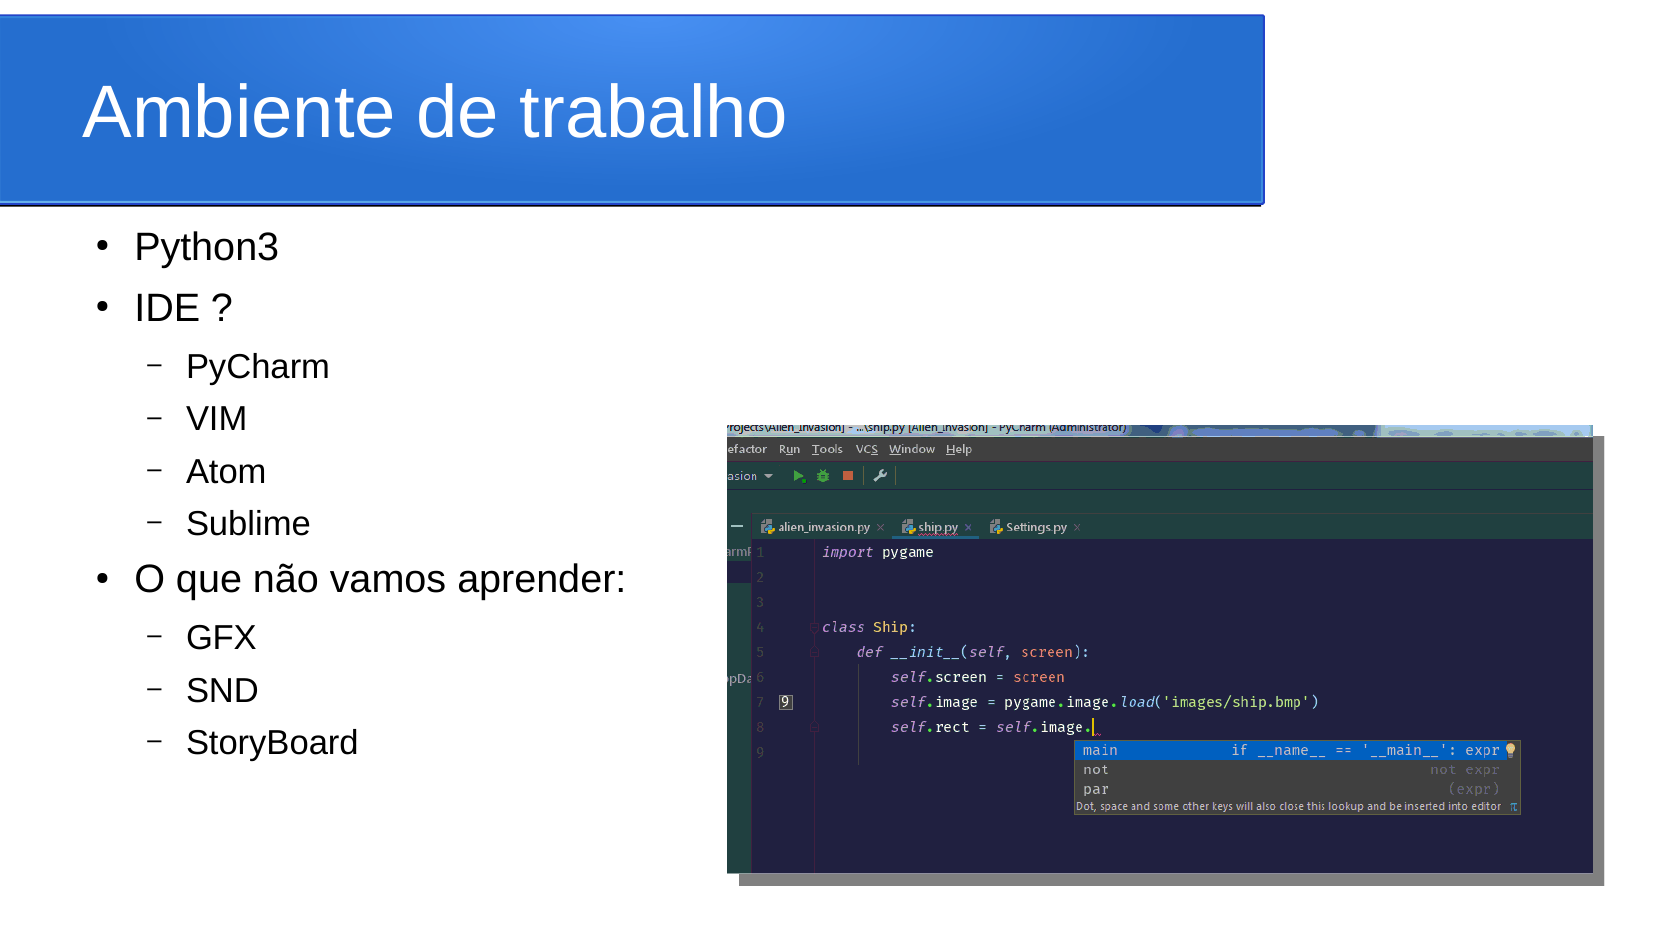

# Ambiente de trabalho
Python3
IDE ?
PyCharm
VIM
Atom
Sublime
O que não vamos aprender:
GFX
SND
StoryBoard